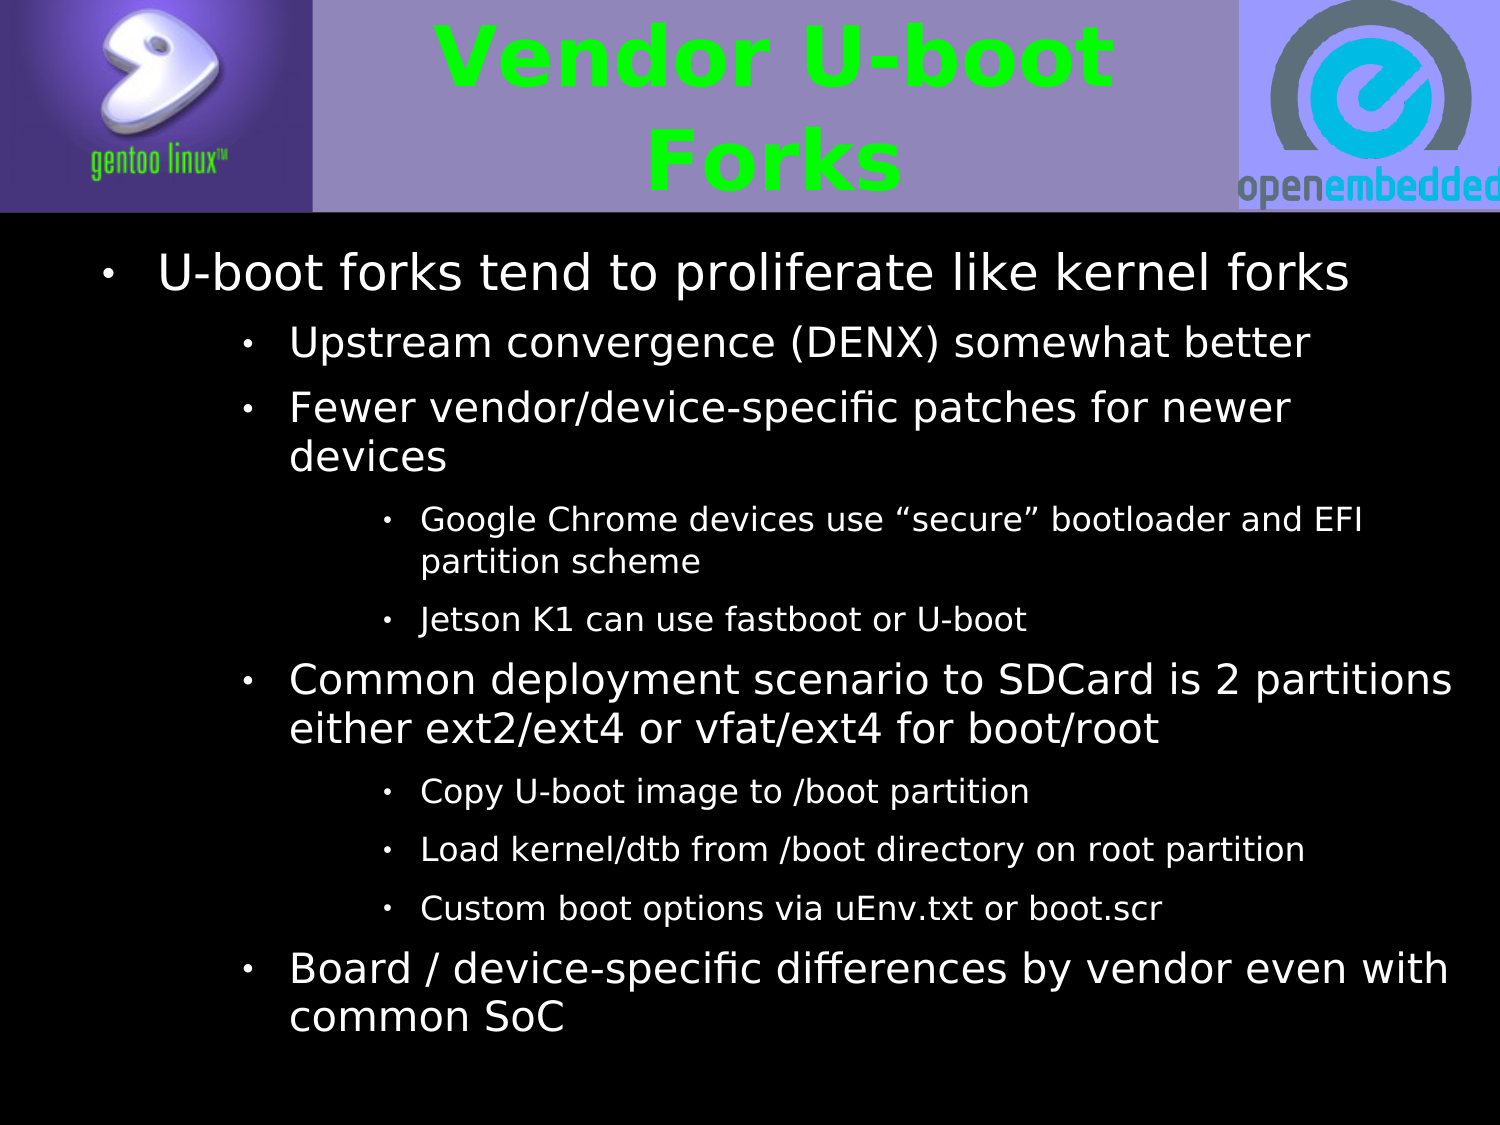

# Vendor U-boot Forks
U-boot forks tend to proliferate like kernel forks
Upstream convergence (DENX) somewhat better
Fewer vendor/device-specific patches for newer devices
Google Chrome devices use “secure” bootloader and EFI partition scheme
Jetson K1 can use fastboot or U-boot
Common deployment scenario to SDCard is 2 partitions either ext2/ext4 or vfat/ext4 for boot/root
Copy U-boot image to /boot partition
Load kernel/dtb from /boot directory on root partition
Custom boot options via uEnv.txt or boot.scr
Board / device-specific differences by vendor even with common SoC